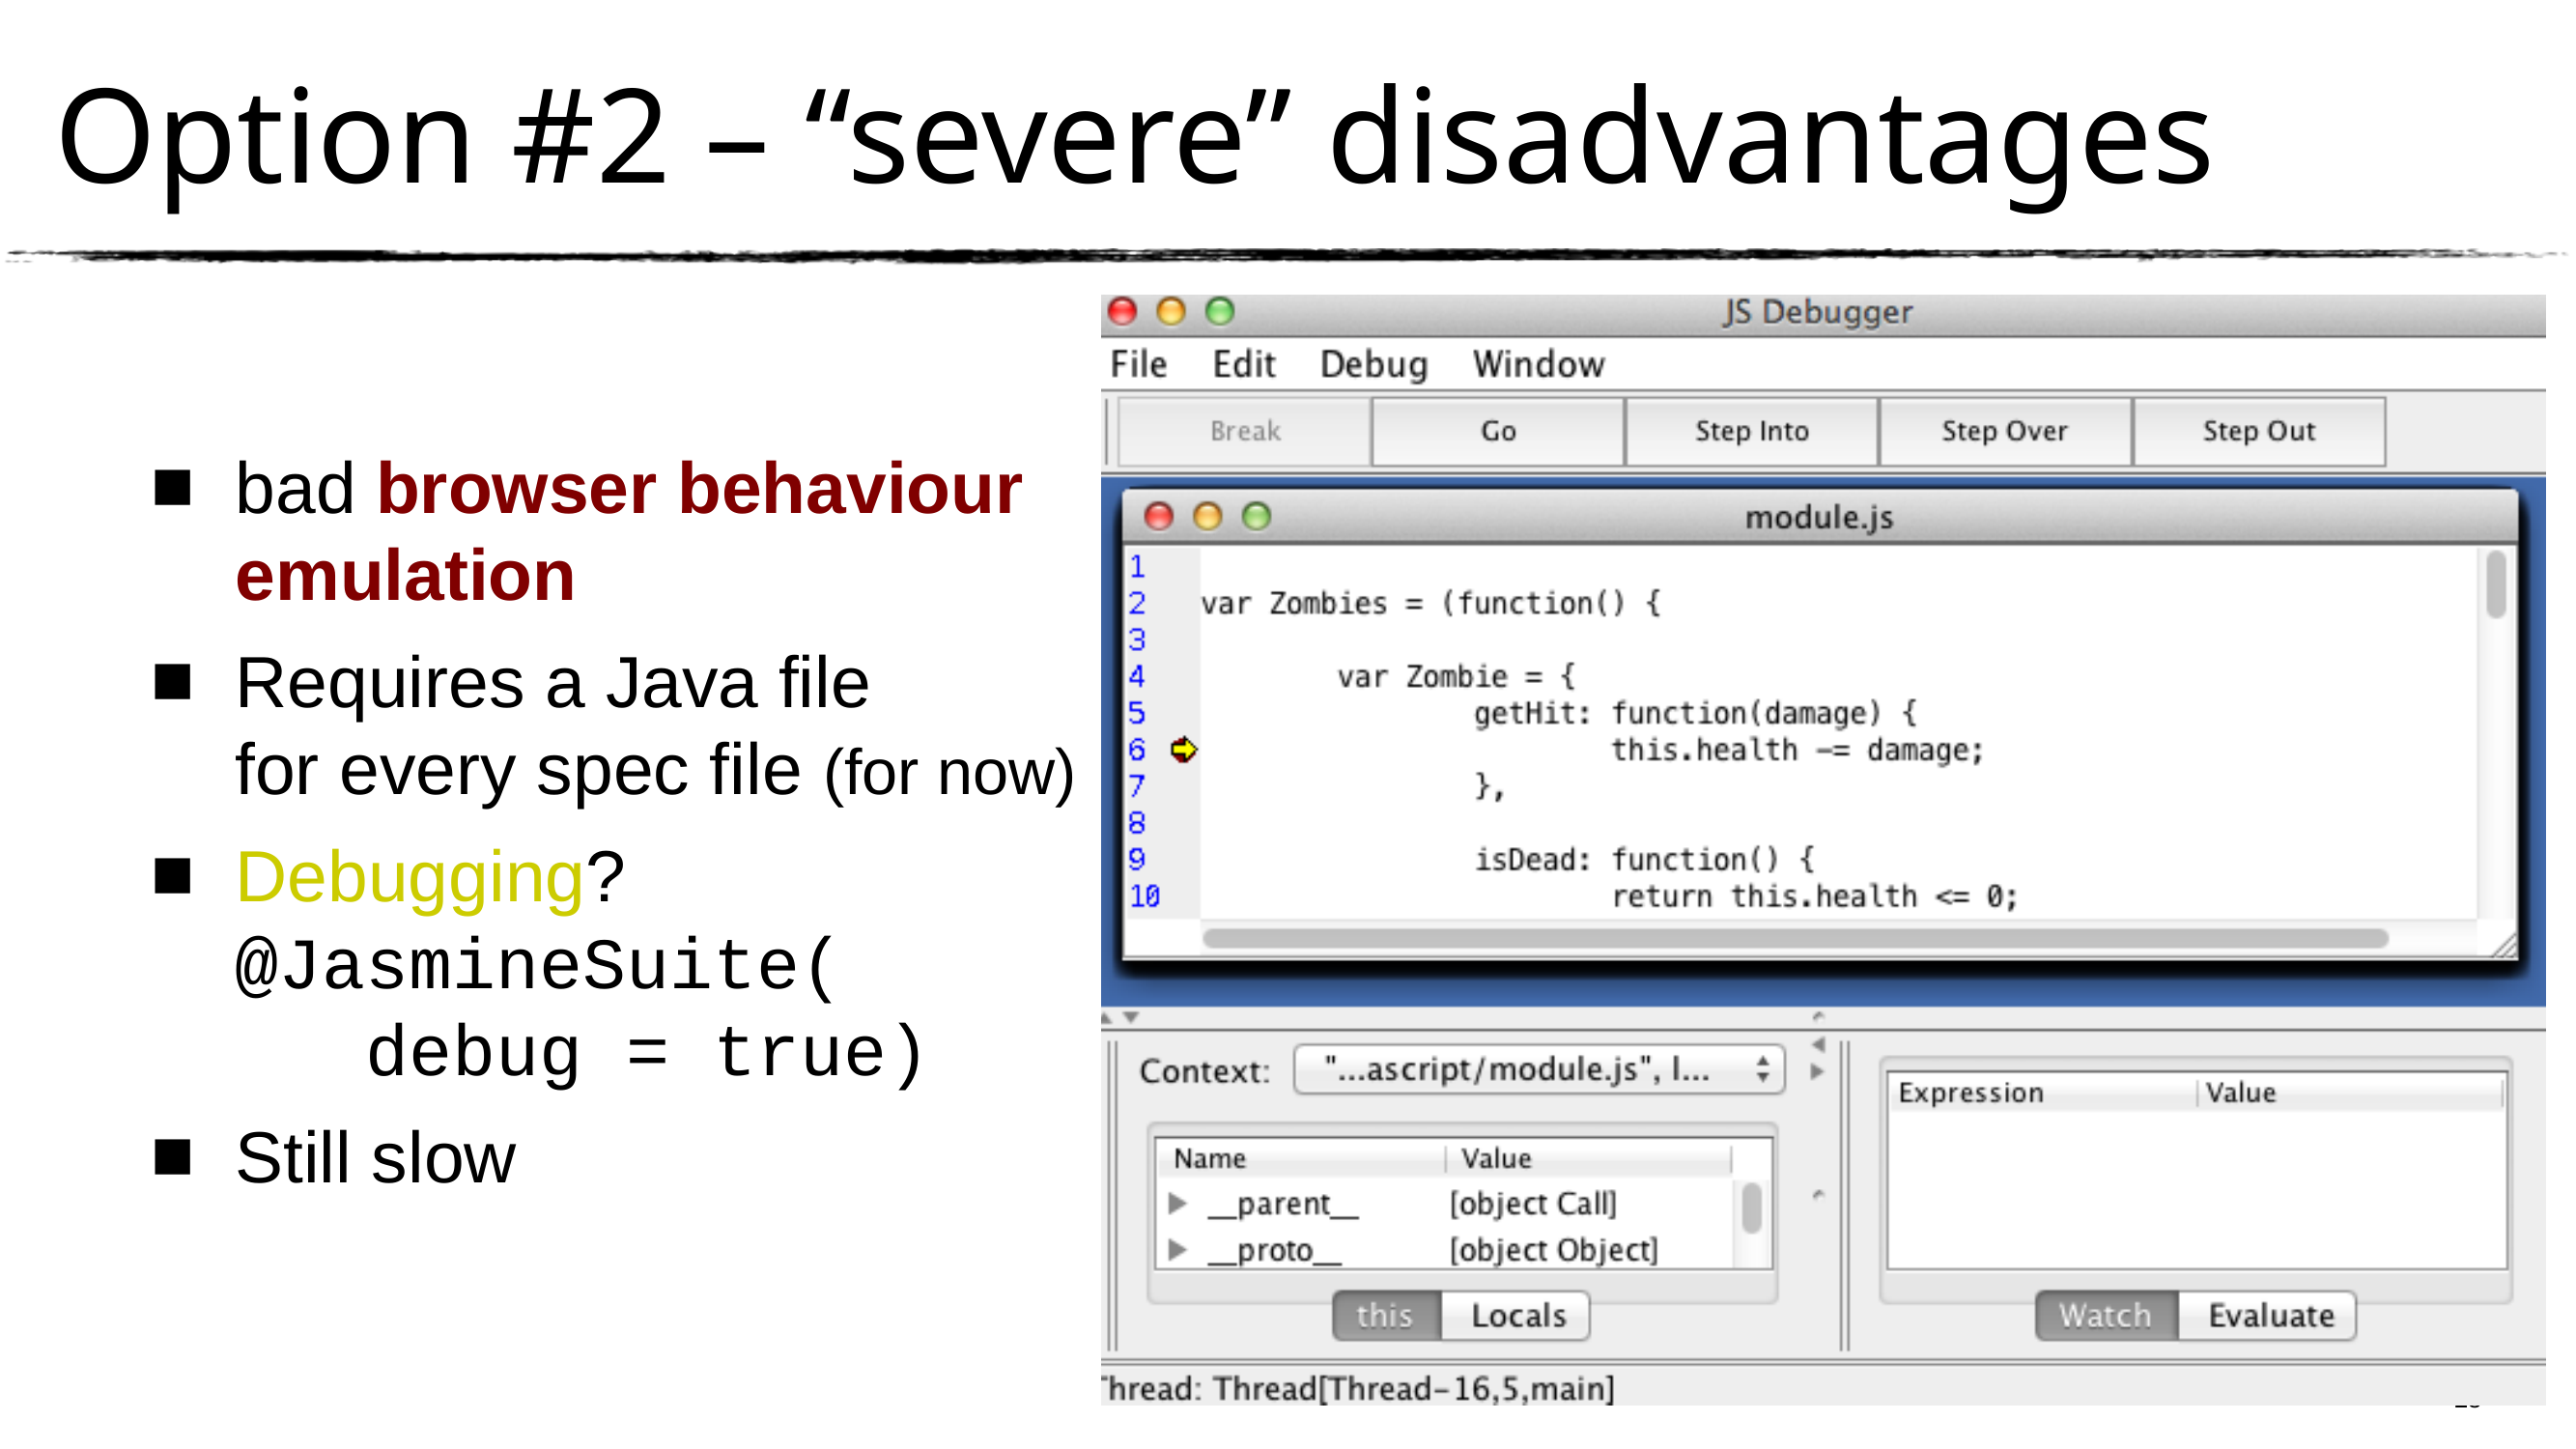

Option #2 – “severe” disadvantages
bad browser behaviour
emulation
Requires a Java file
for every spec file (for now)
Debugging?
@JasmineSuite(
 debug = true)
Still slow